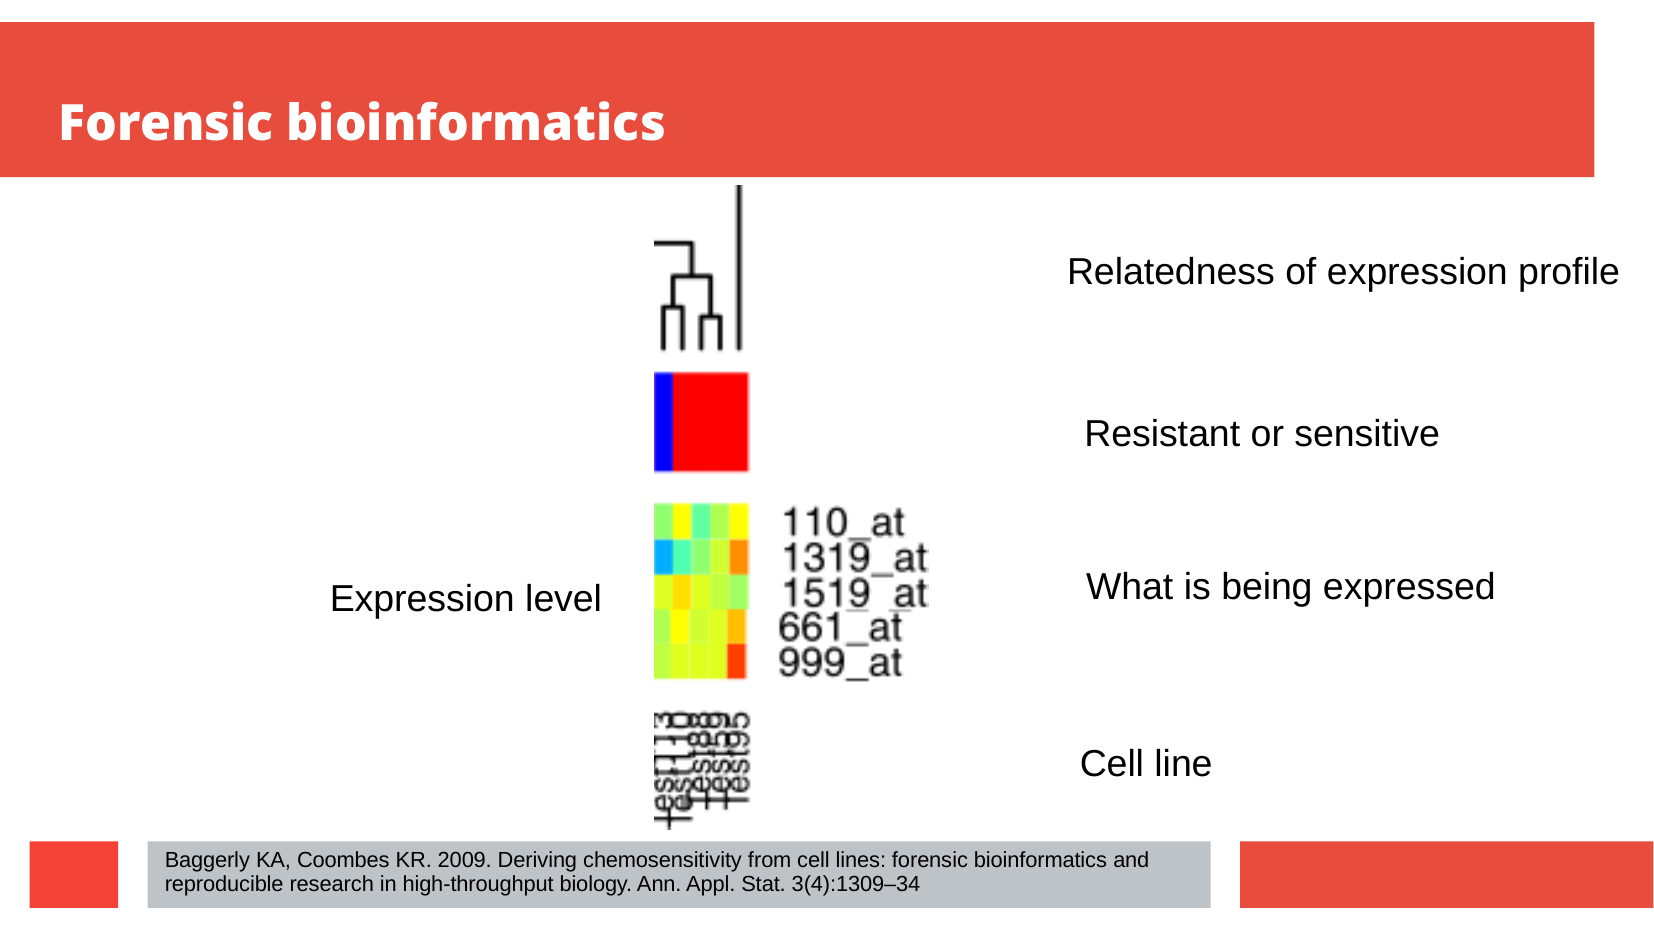

# Forensic bioinformatics
Relatedness of expression profile
Resistant or sensitive
What is being expressed
Expression level
Cell line
Baggerly KA, Coombes KR. 2009. Deriving chemosensitivity from cell lines: forensic bioinformatics and
reproducible research in high-throughput biology. Ann. Appl. Stat. 3(4):1309–34